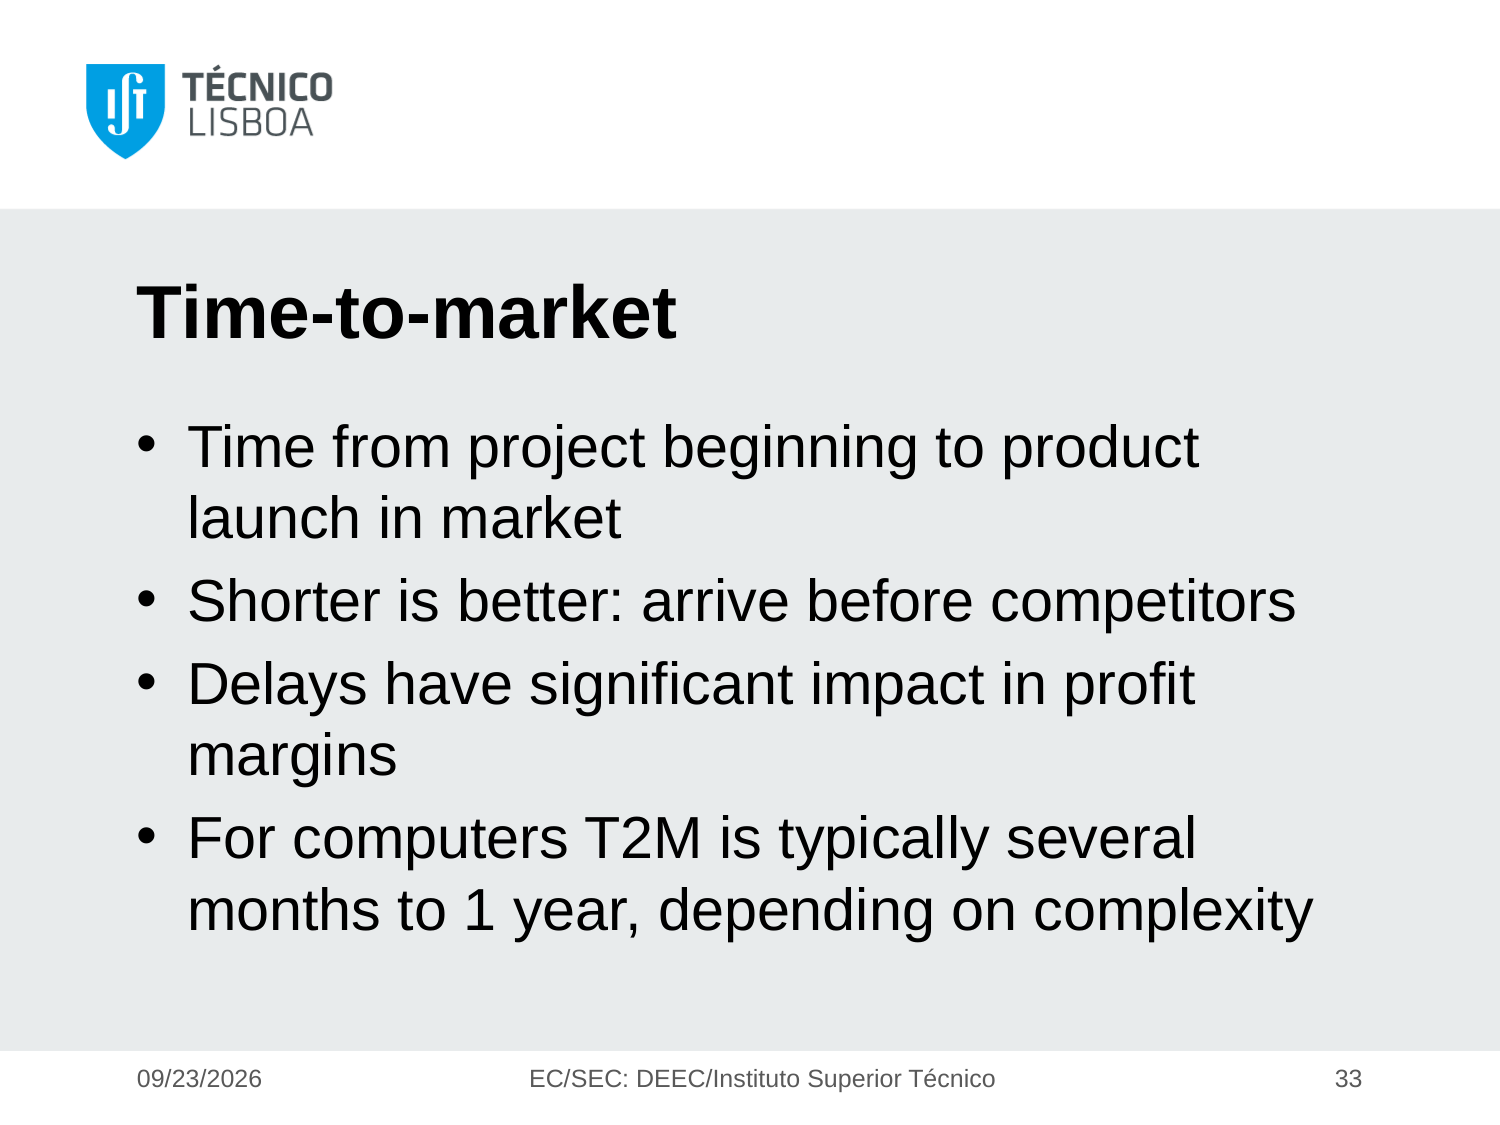

# Time-to-market
Time from project beginning to product launch in market
Shorter is better: arrive before competitors
Delays have significant impact in profit margins
For computers T2M is typically several months to 1 year, depending on complexity
EC/SEC: DEEC/Instituto Superior Técnico